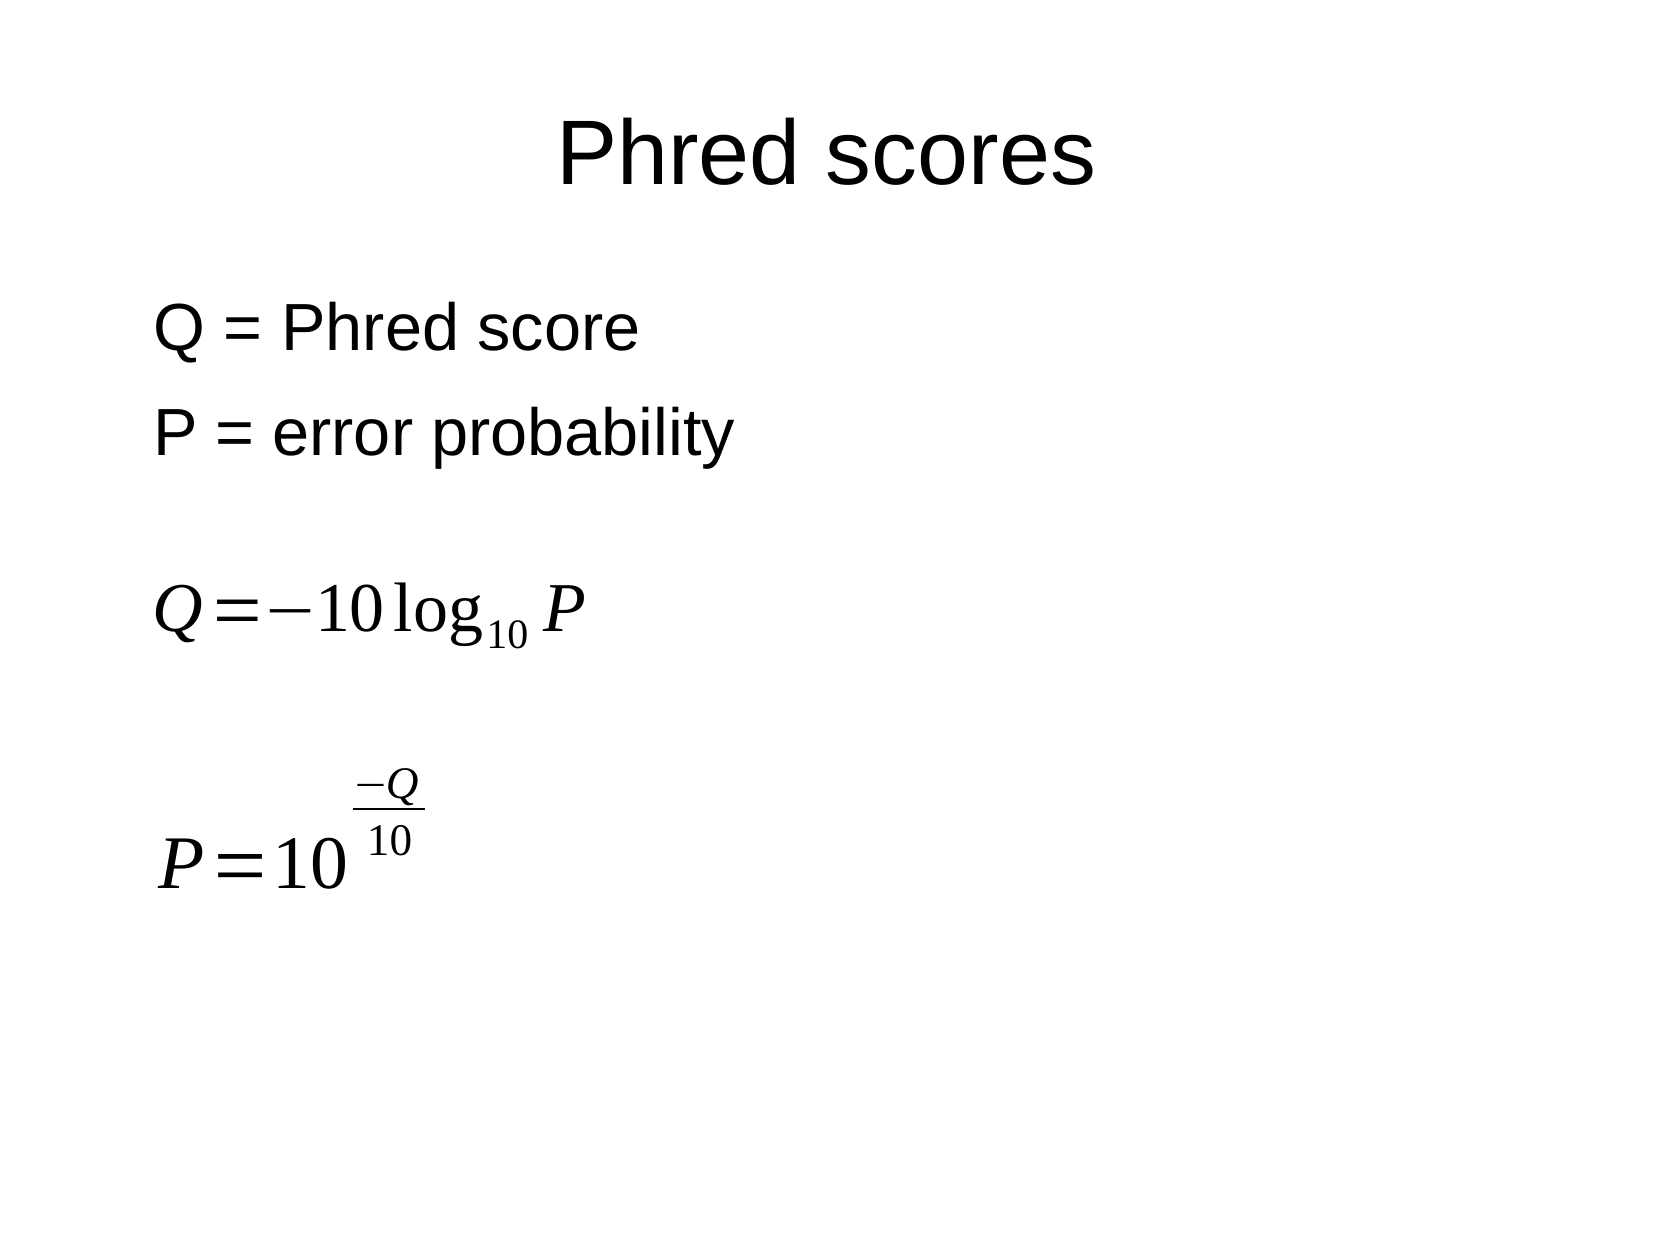

# Phred scores
Q = Phred score
P = error probability